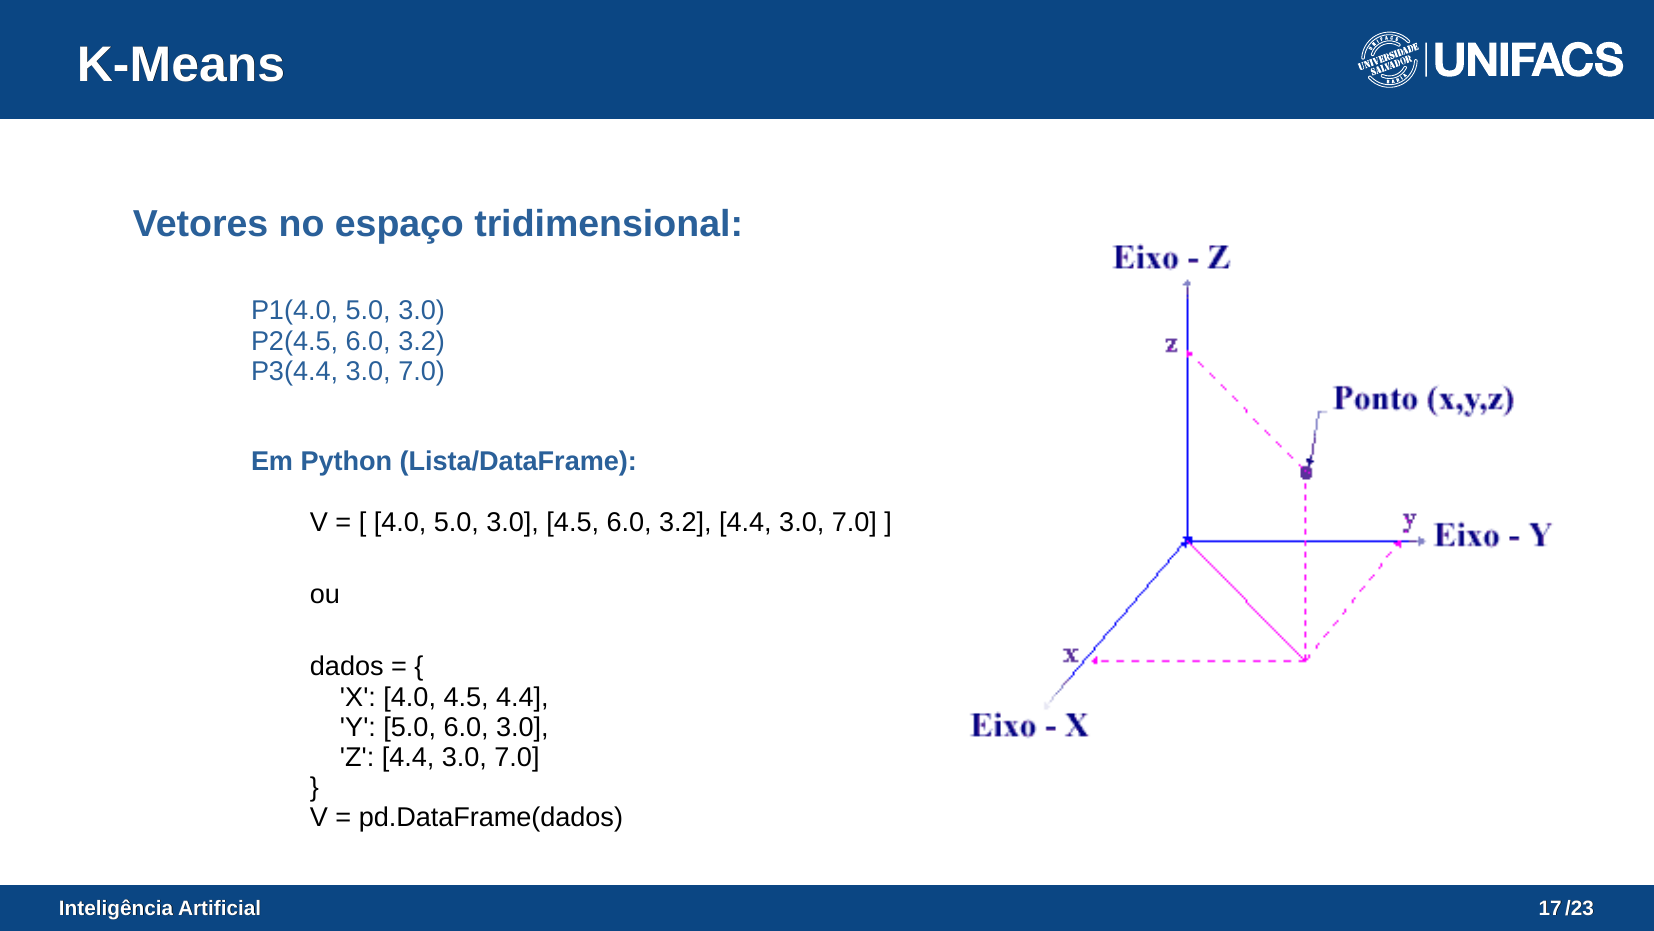

K-Means
Vetores no espaço tridimensional:
P1(4.0, 5.0, 3.0)
P2(4.5, 6.0, 3.2)
P3(4.4, 3.0, 7.0)
Em Python (Lista/DataFrame):
V = [ [4.0, 5.0, 3.0], [4.5, 6.0, 3.2], [4.4, 3.0, 7.0] ]
ou
dados = {
 'X': [4.0, 4.5, 4.4],
 'Y': [5.0, 6.0, 3.0],
 'Z': [4.4, 3.0, 7.0]
}
V = pd.DataFrame(dados)